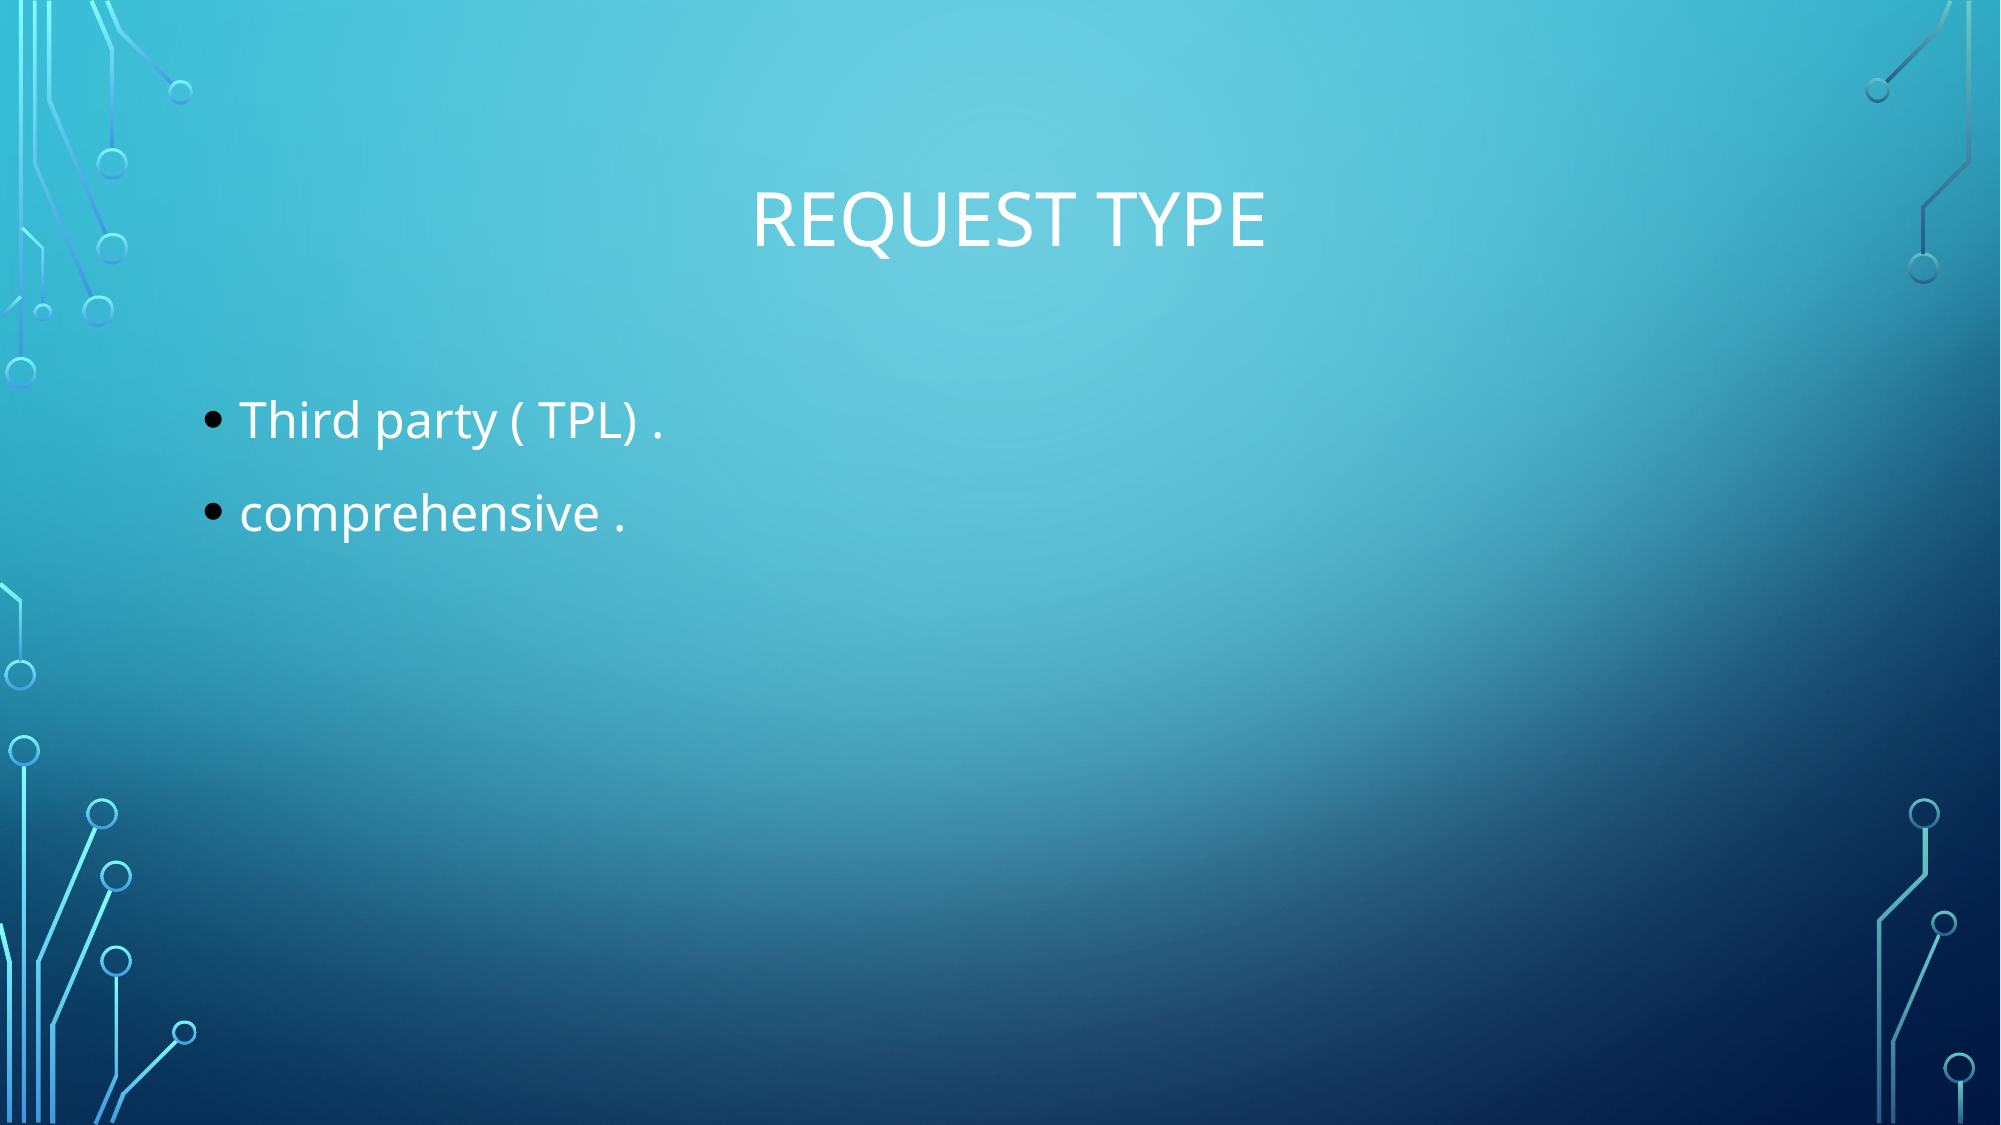

# request type
Third party ( TPL) .
comprehensive .